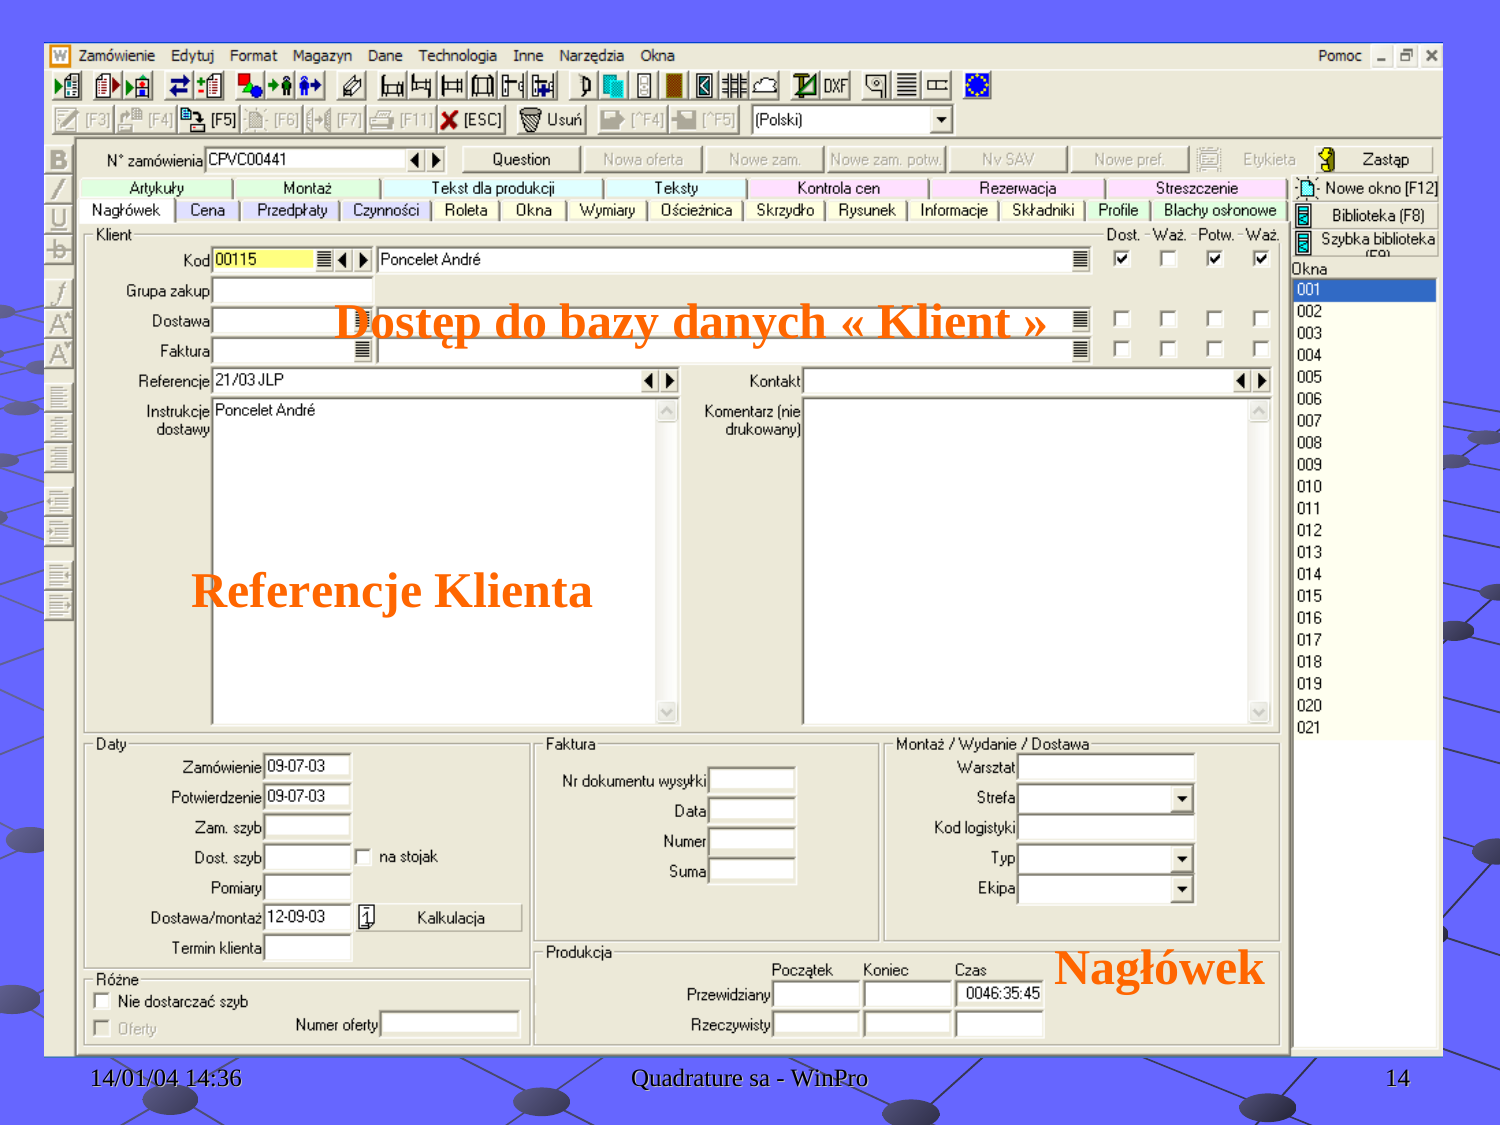

Dostęp do bazy danych « Klient »
Referencje Klienta
Nagłówek